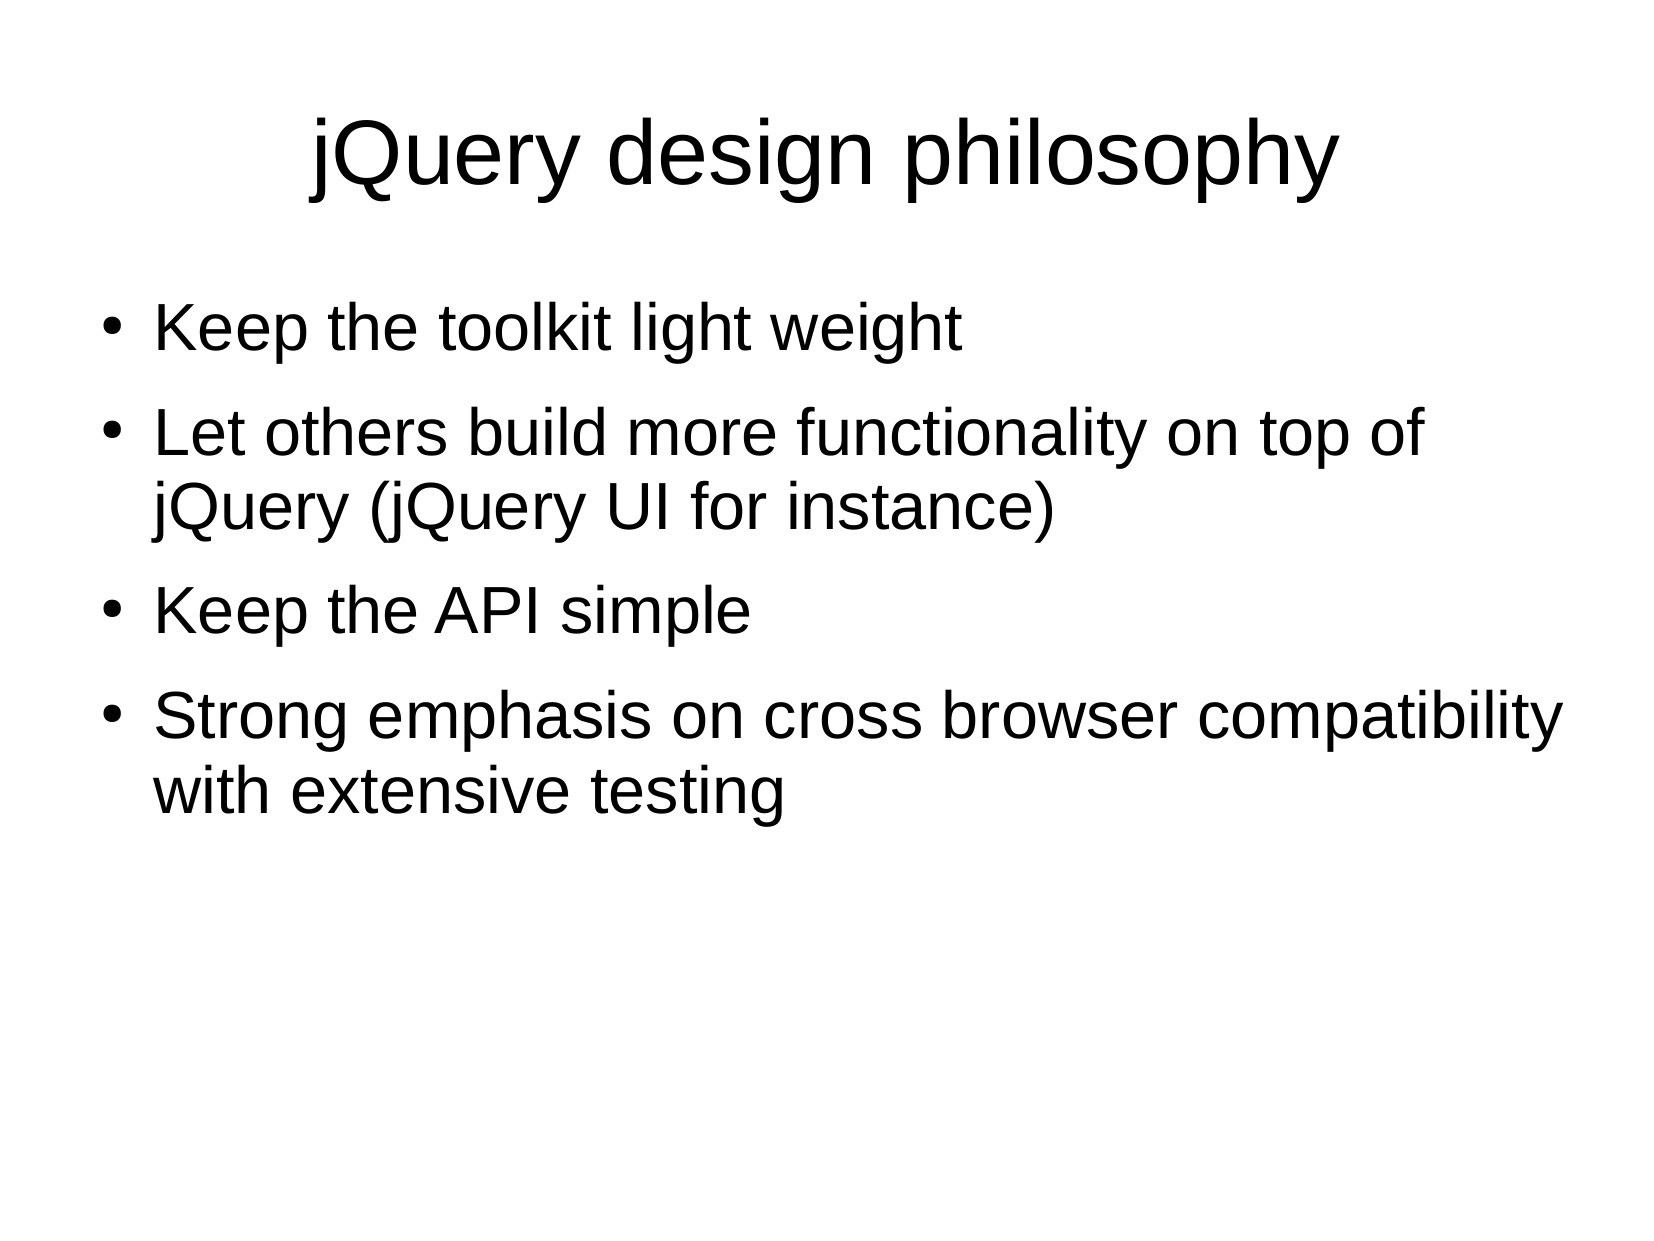

# jQuery design philosophy
Keep the toolkit light weight
Let others build more functionality on top of jQuery (jQuery UI for instance)
Keep the API simple
Strong emphasis on cross browser compatibility with extensive testing